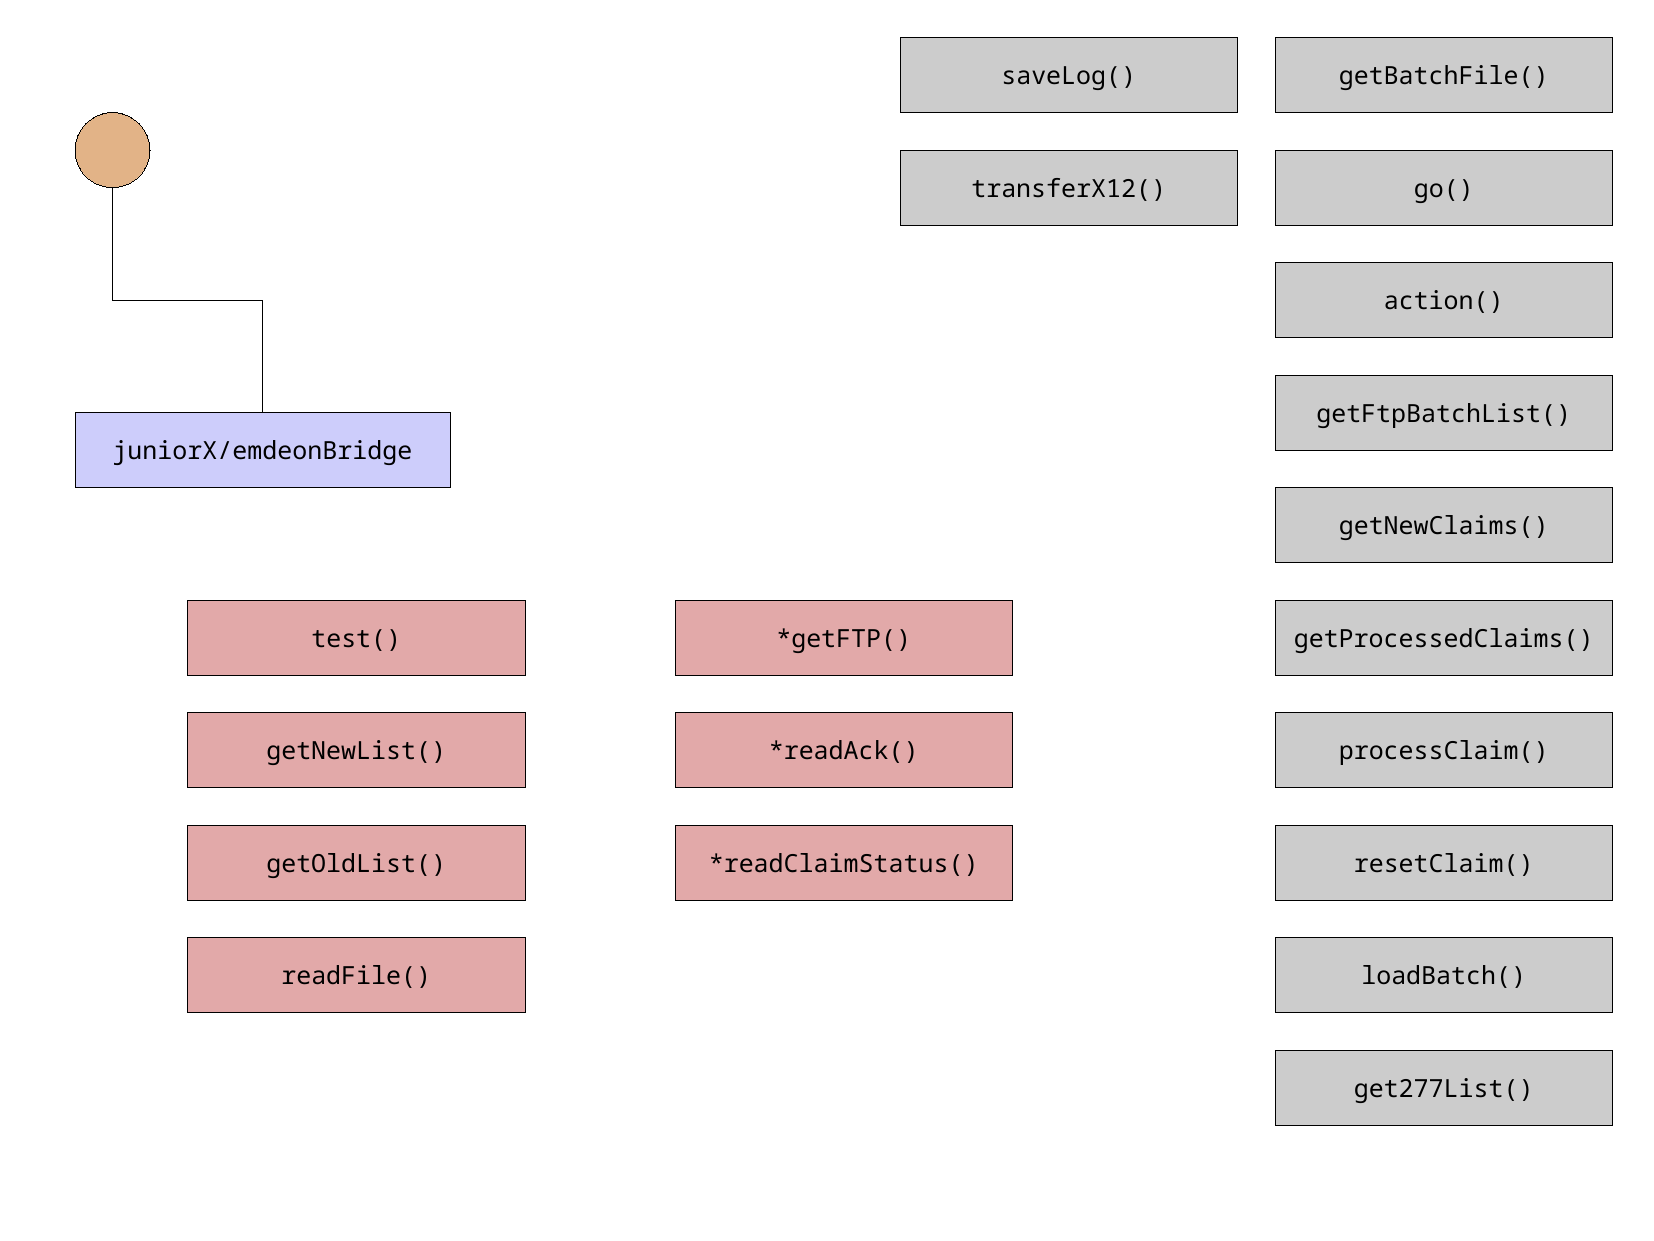

saveLog()
getBatchFile()
transferX12()
go()
action()
getFtpBatchList()
juniorX/emdeonBridge
getNewClaims()
test()
*getFTP()
getProcessedClaims()
getNewList()
*readAck()
processClaim()
getOldList()
*readClaimStatus()
resetClaim()
readFile()
loadBatch()
get277List()